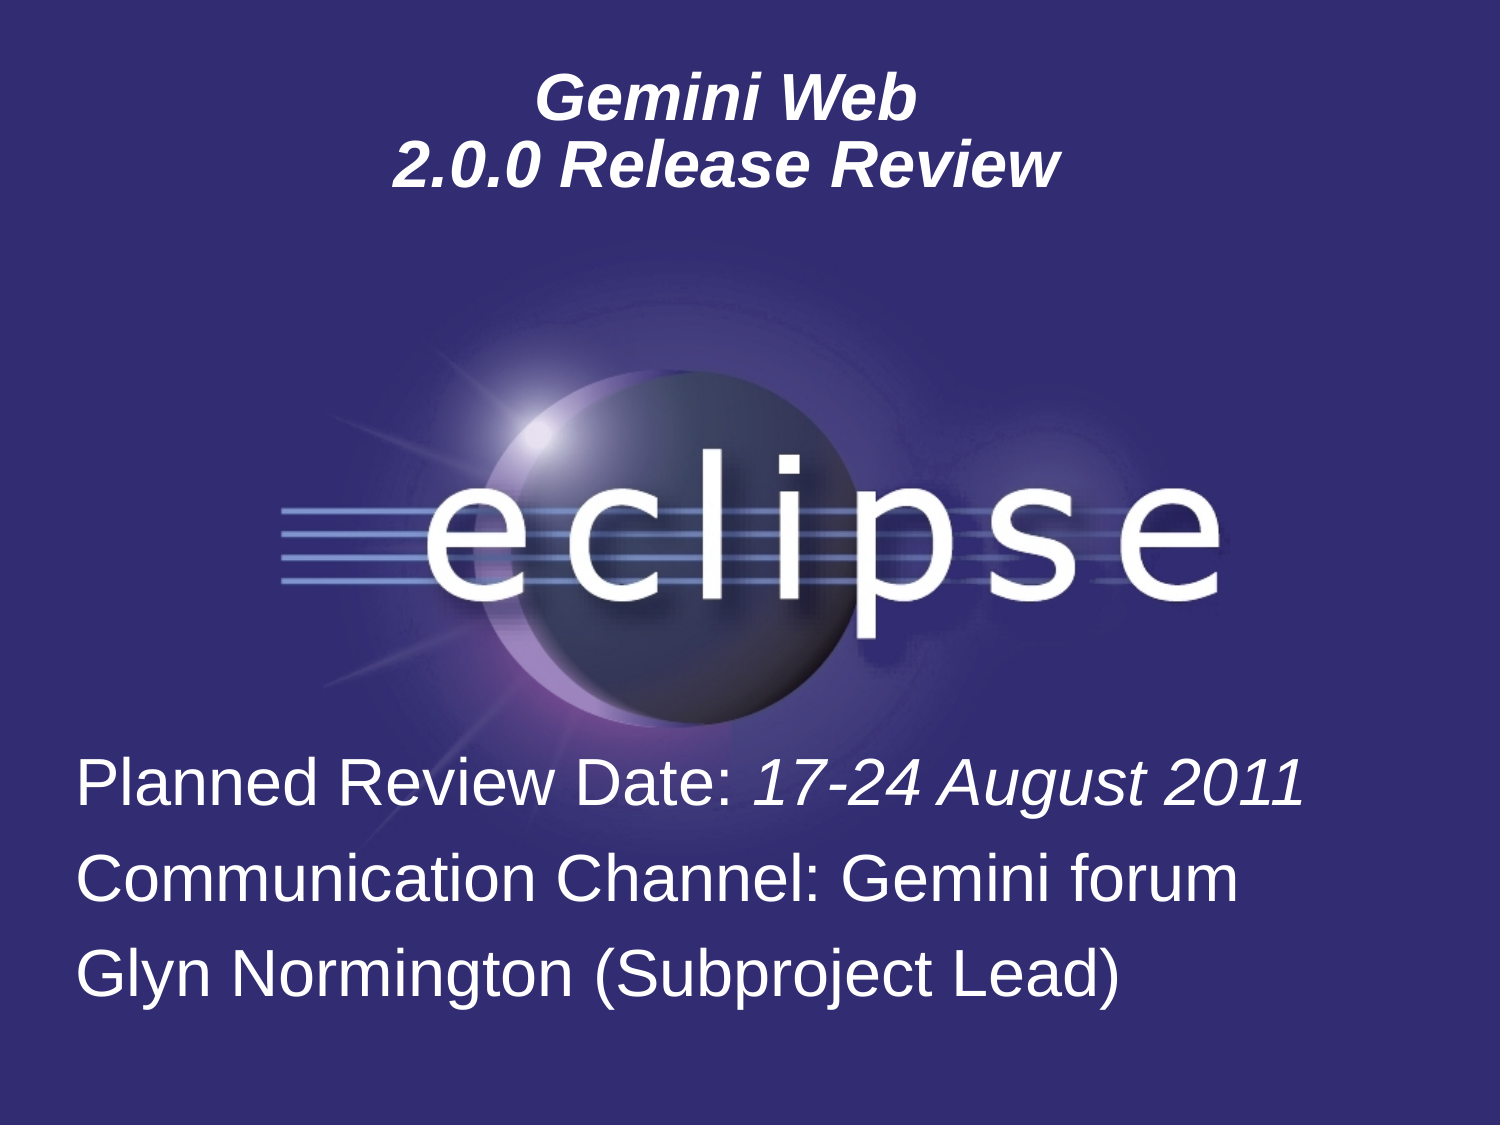

# Gemini Web 2.0.0 Release Review
Planned Review Date: 17-24 August 2011
Communication Channel: Gemini forum
Glyn Normington (Subproject Lead)